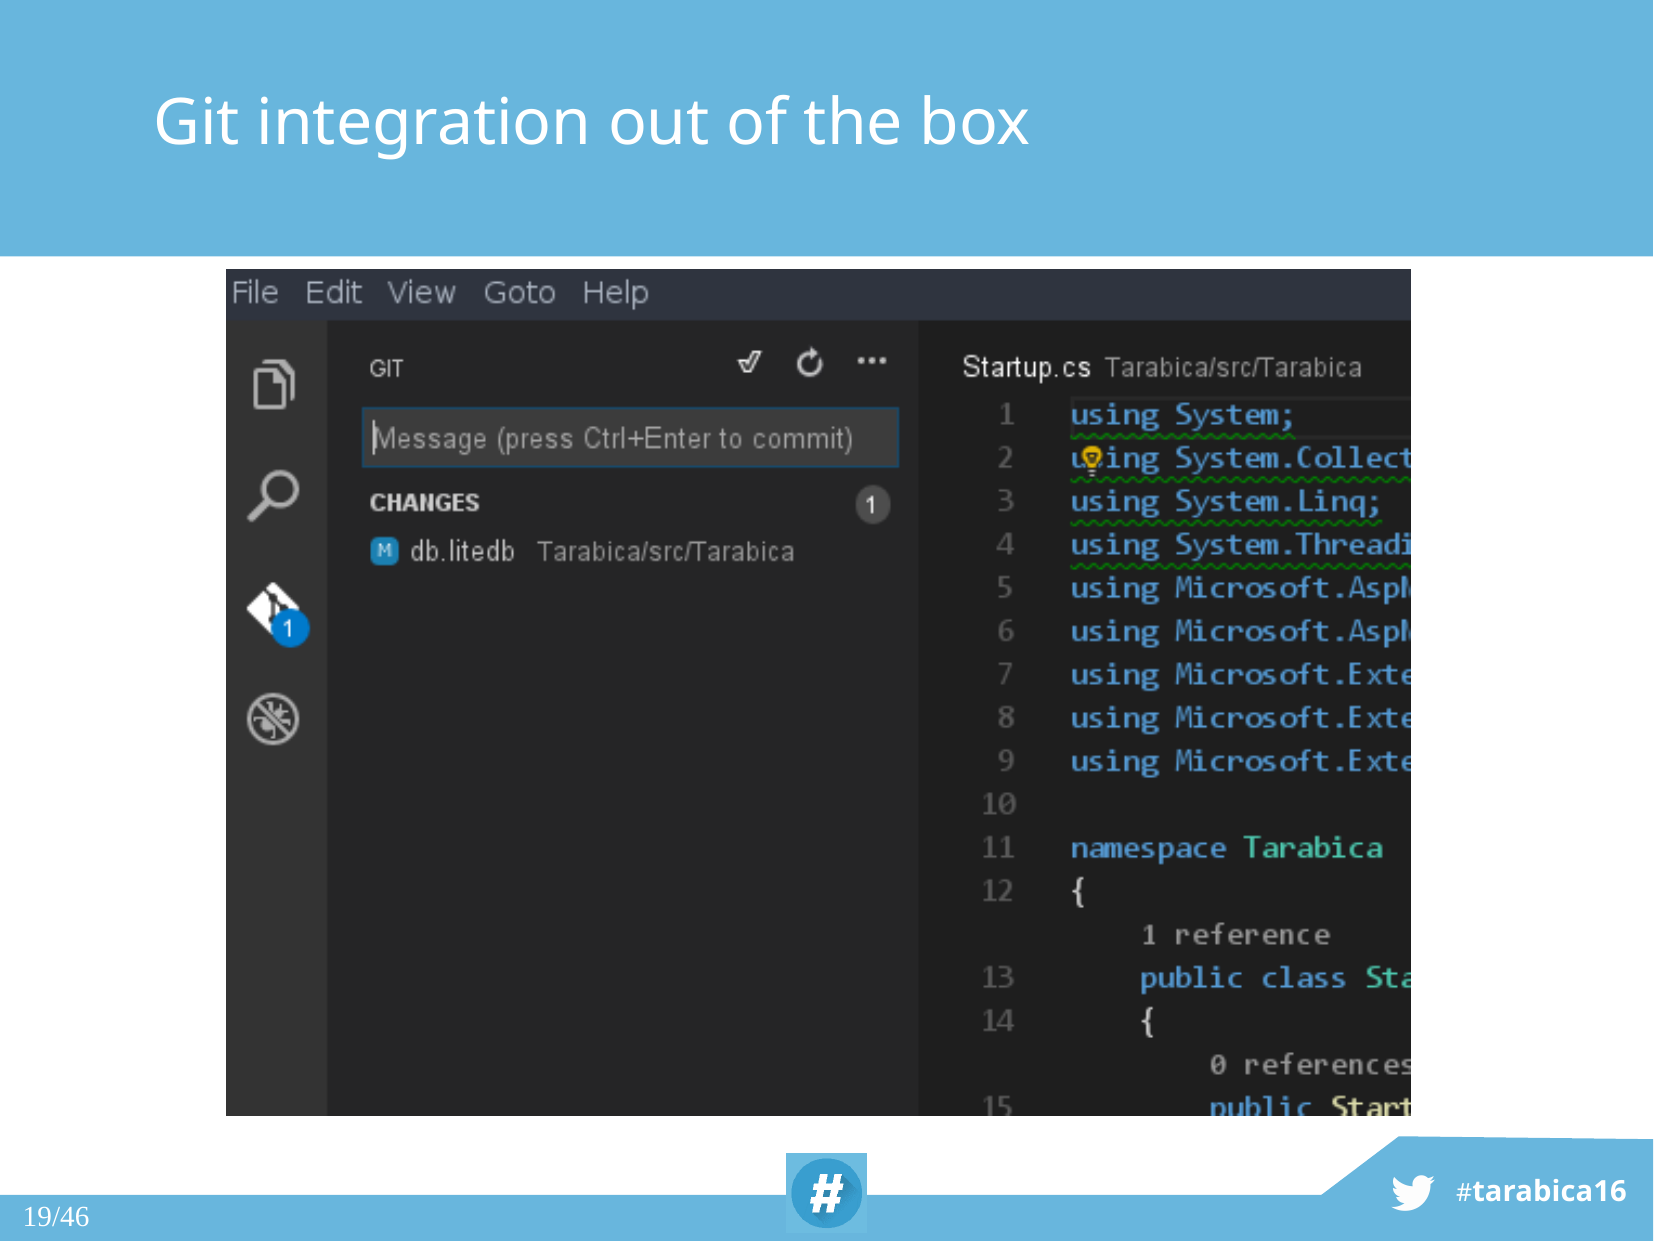

# Git integration out of the box
19